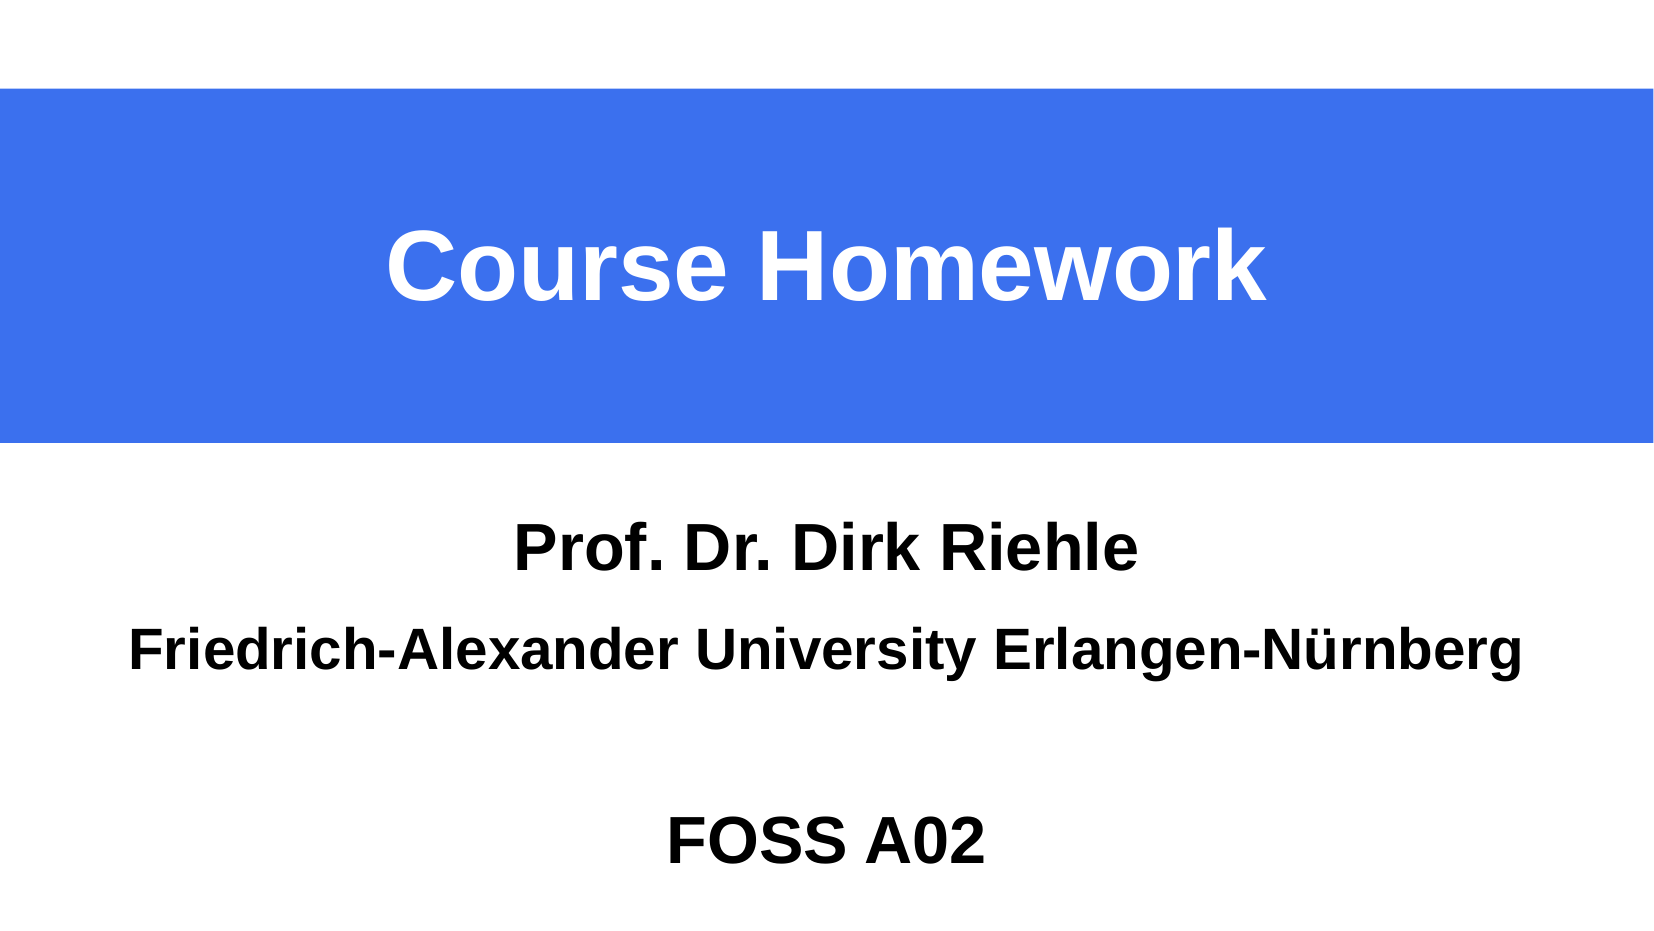

# Course Homework
Prof. Dr. Dirk Riehle
Friedrich-Alexander University Erlangen-Nürnberg
FOSS A02